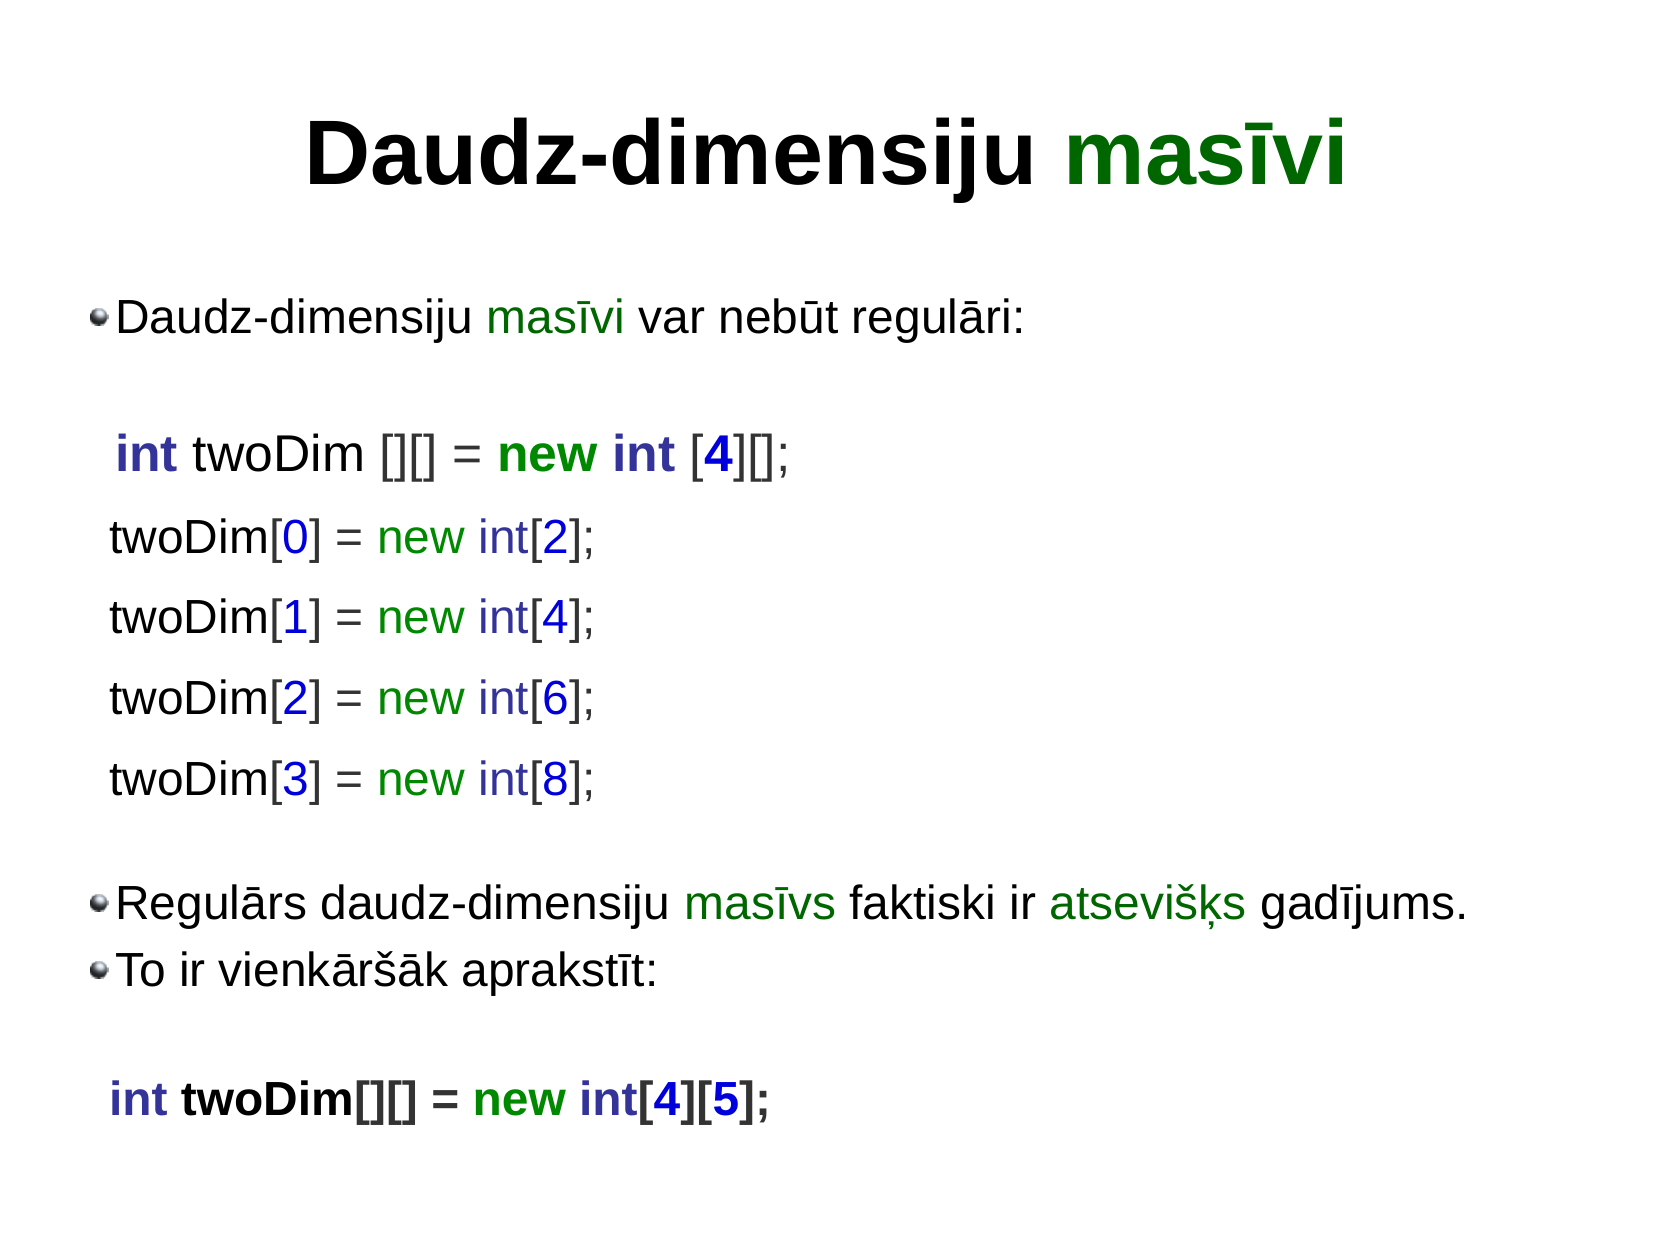

# Daudz-dimensiju masīvi
Daudz-dimensiju masīvi var nebūt regulāri:
int twoDim [][] = new int [4][];
 twoDim[0] = new int[2];
 twoDim[1] = new int[4];
 twoDim[2] = new int[6];
 twoDim[3] = new int[8];
Regulārs daudz-dimensiju masīvs faktiski ir atsevišķs gadījums.
To ir vienkāršāk aprakstīt:
 int twoDim[][] = new int[4][5];